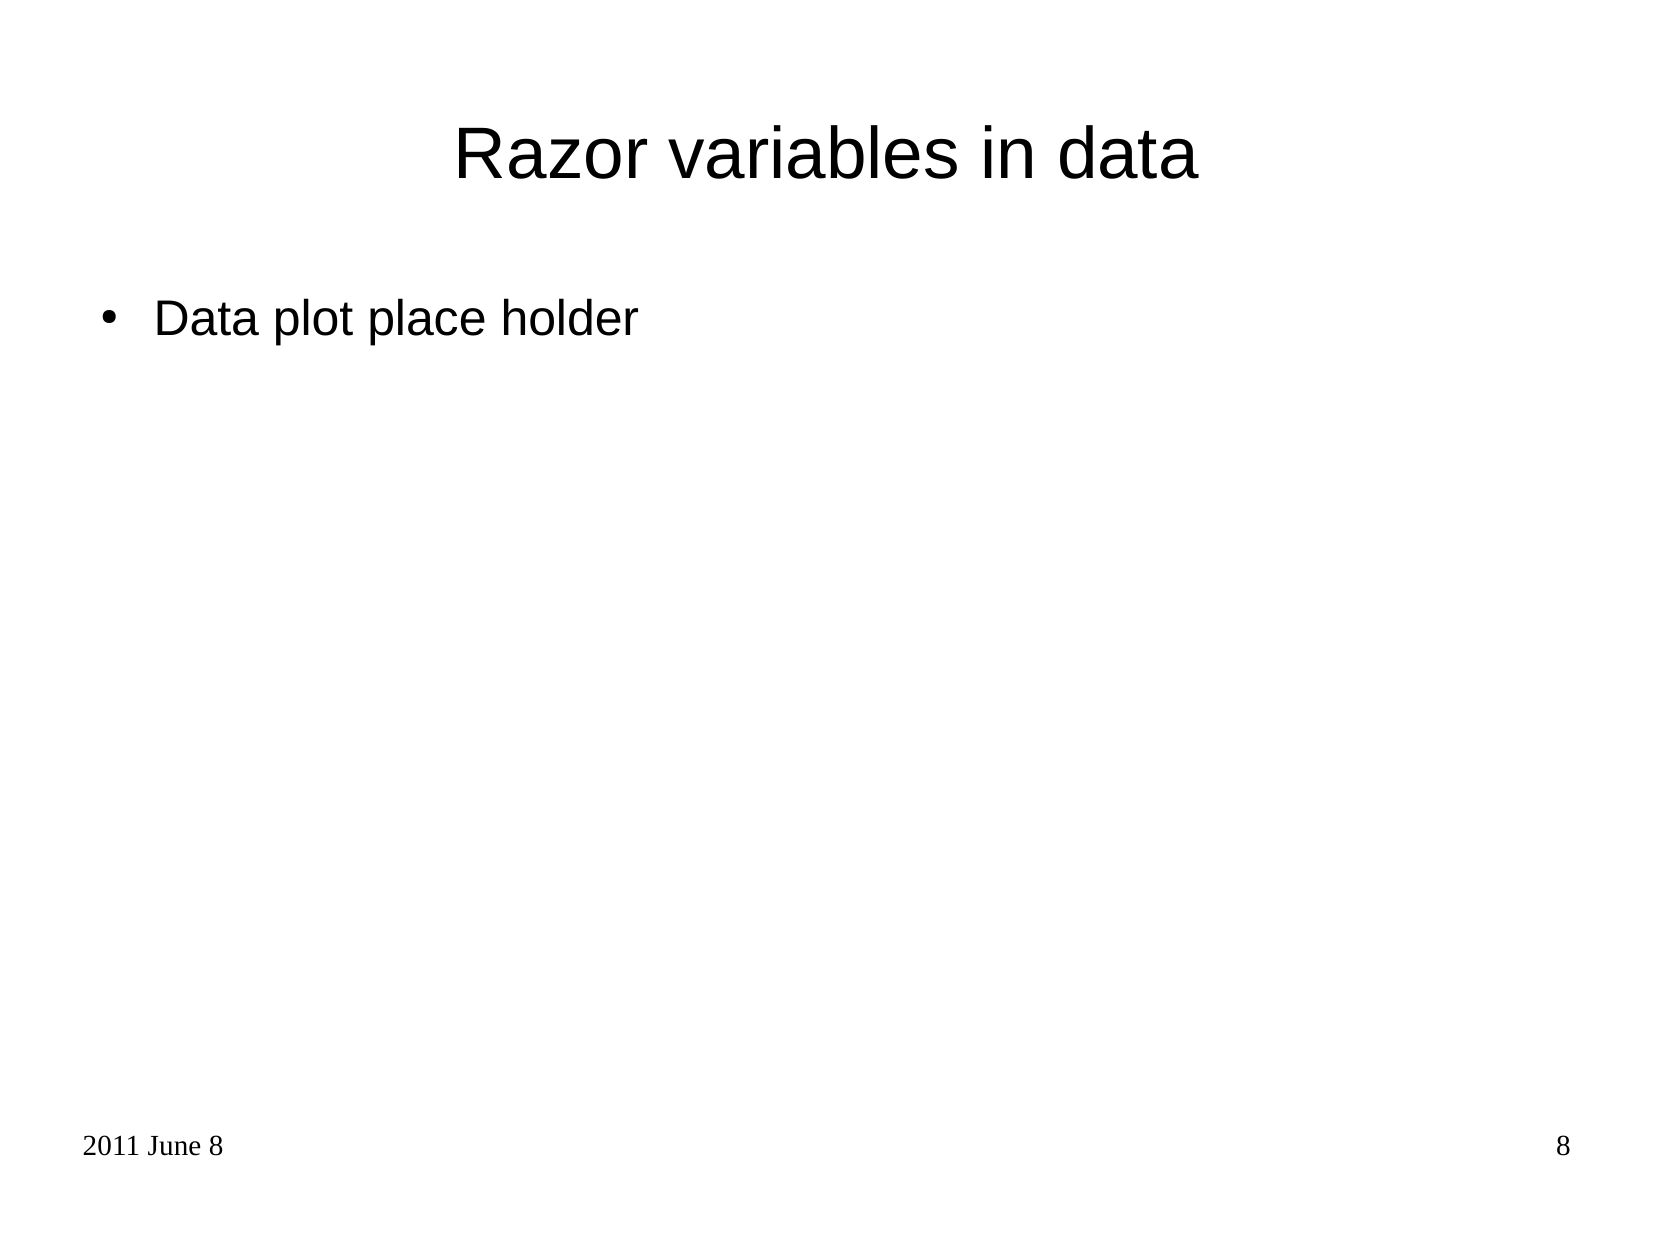

# Razor variables in data
Data plot place holder
2011 June 8
8